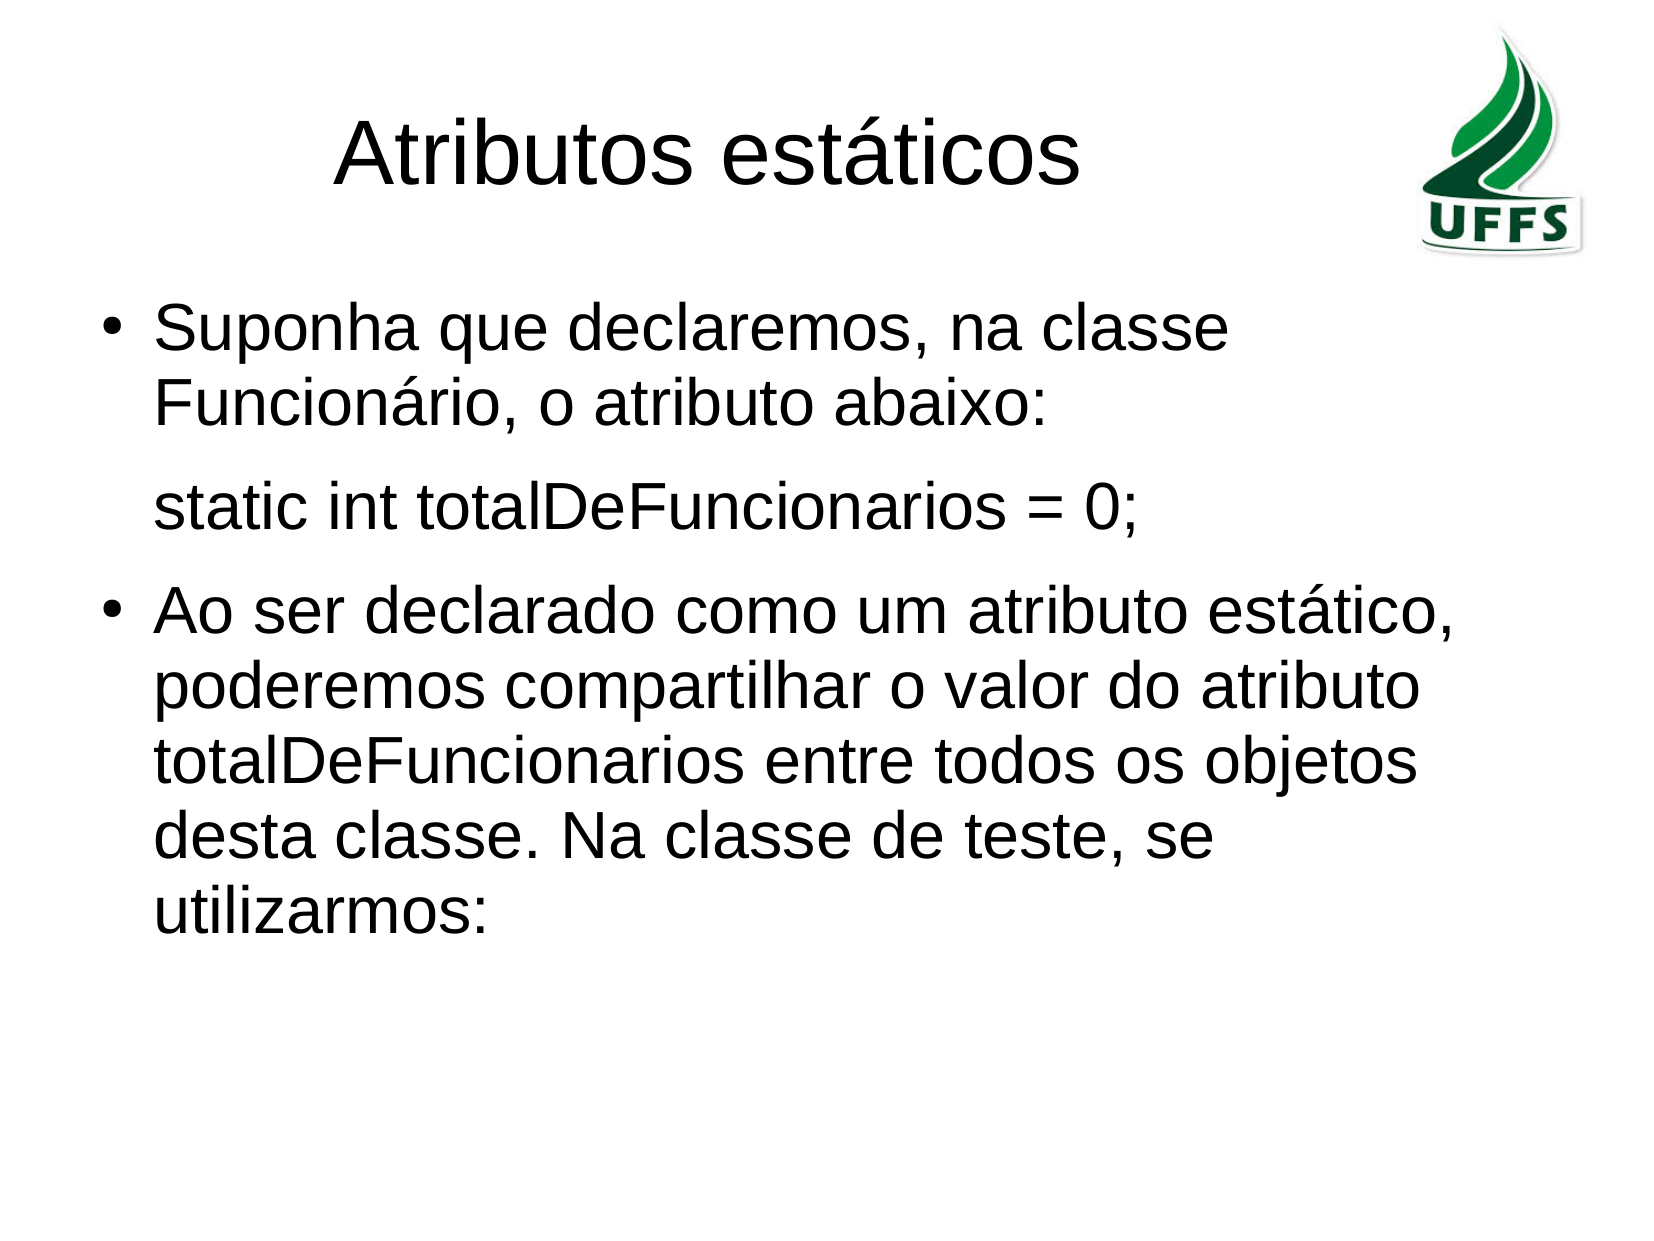

# Atributos estáticos
Suponha que declaremos, na classe Funcionário, o atributo abaixo:
static int totalDeFuncionarios = 0;
Ao ser declarado como um atributo estático, poderemos compartilhar o valor do atributo totalDeFuncionarios entre todos os objetos desta classe. Na classe de teste, se utilizarmos: